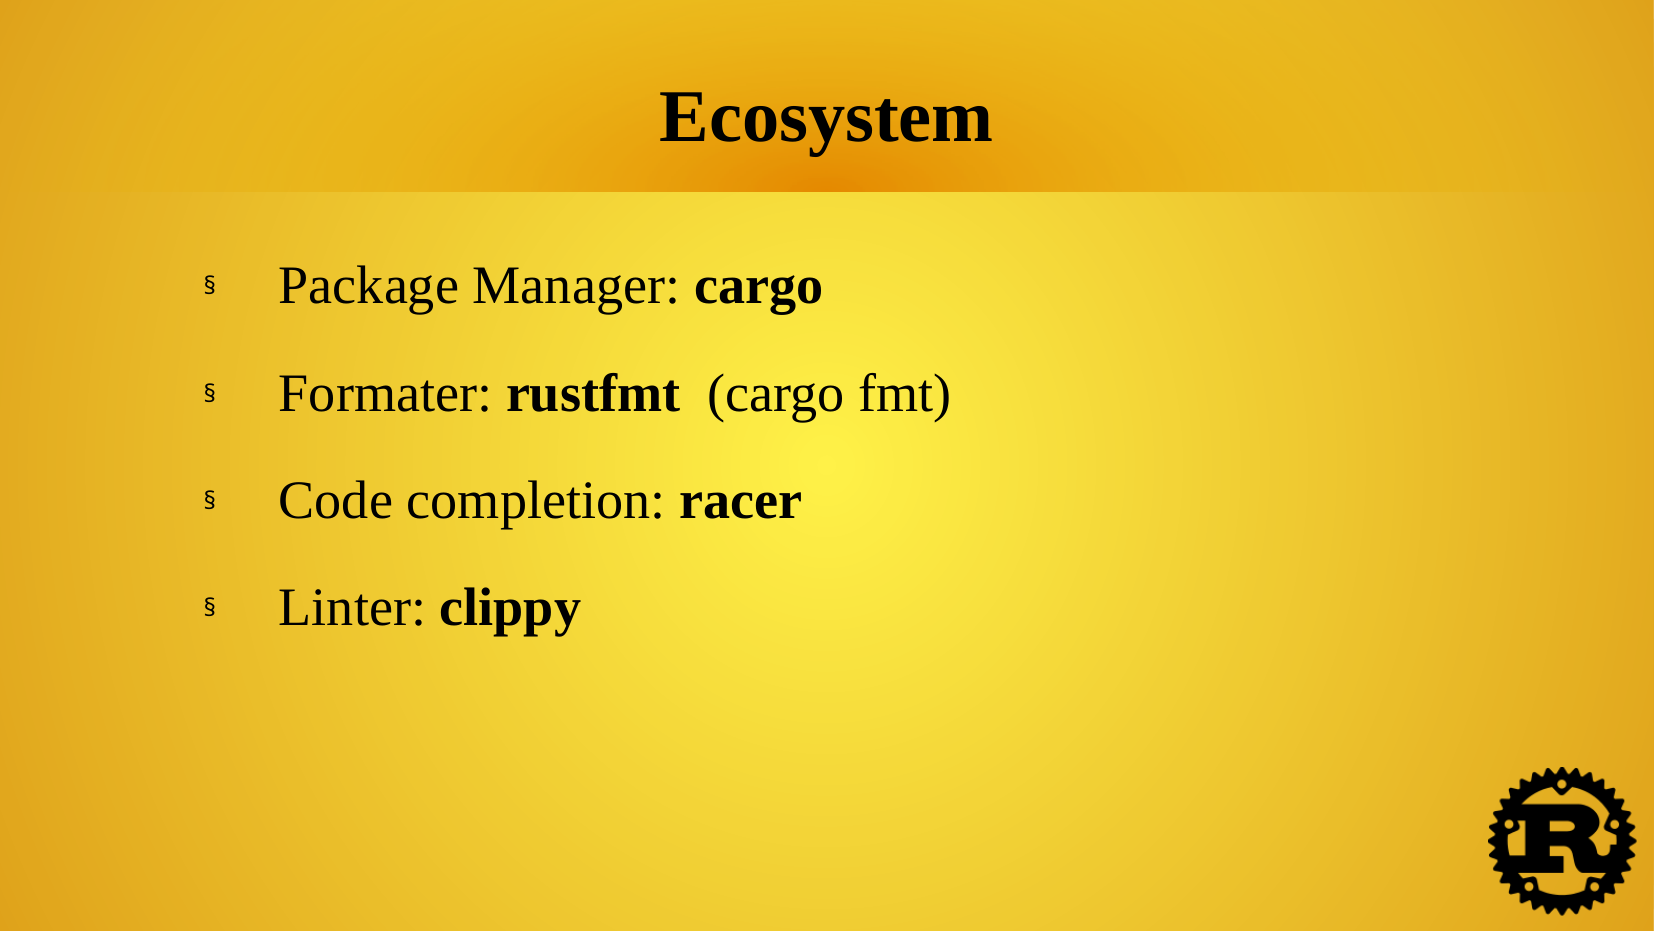

# Ecosystem
Package Manager: cargo
Formater: rustfmt (cargo fmt)
Code completion: racer
Linter: clippy